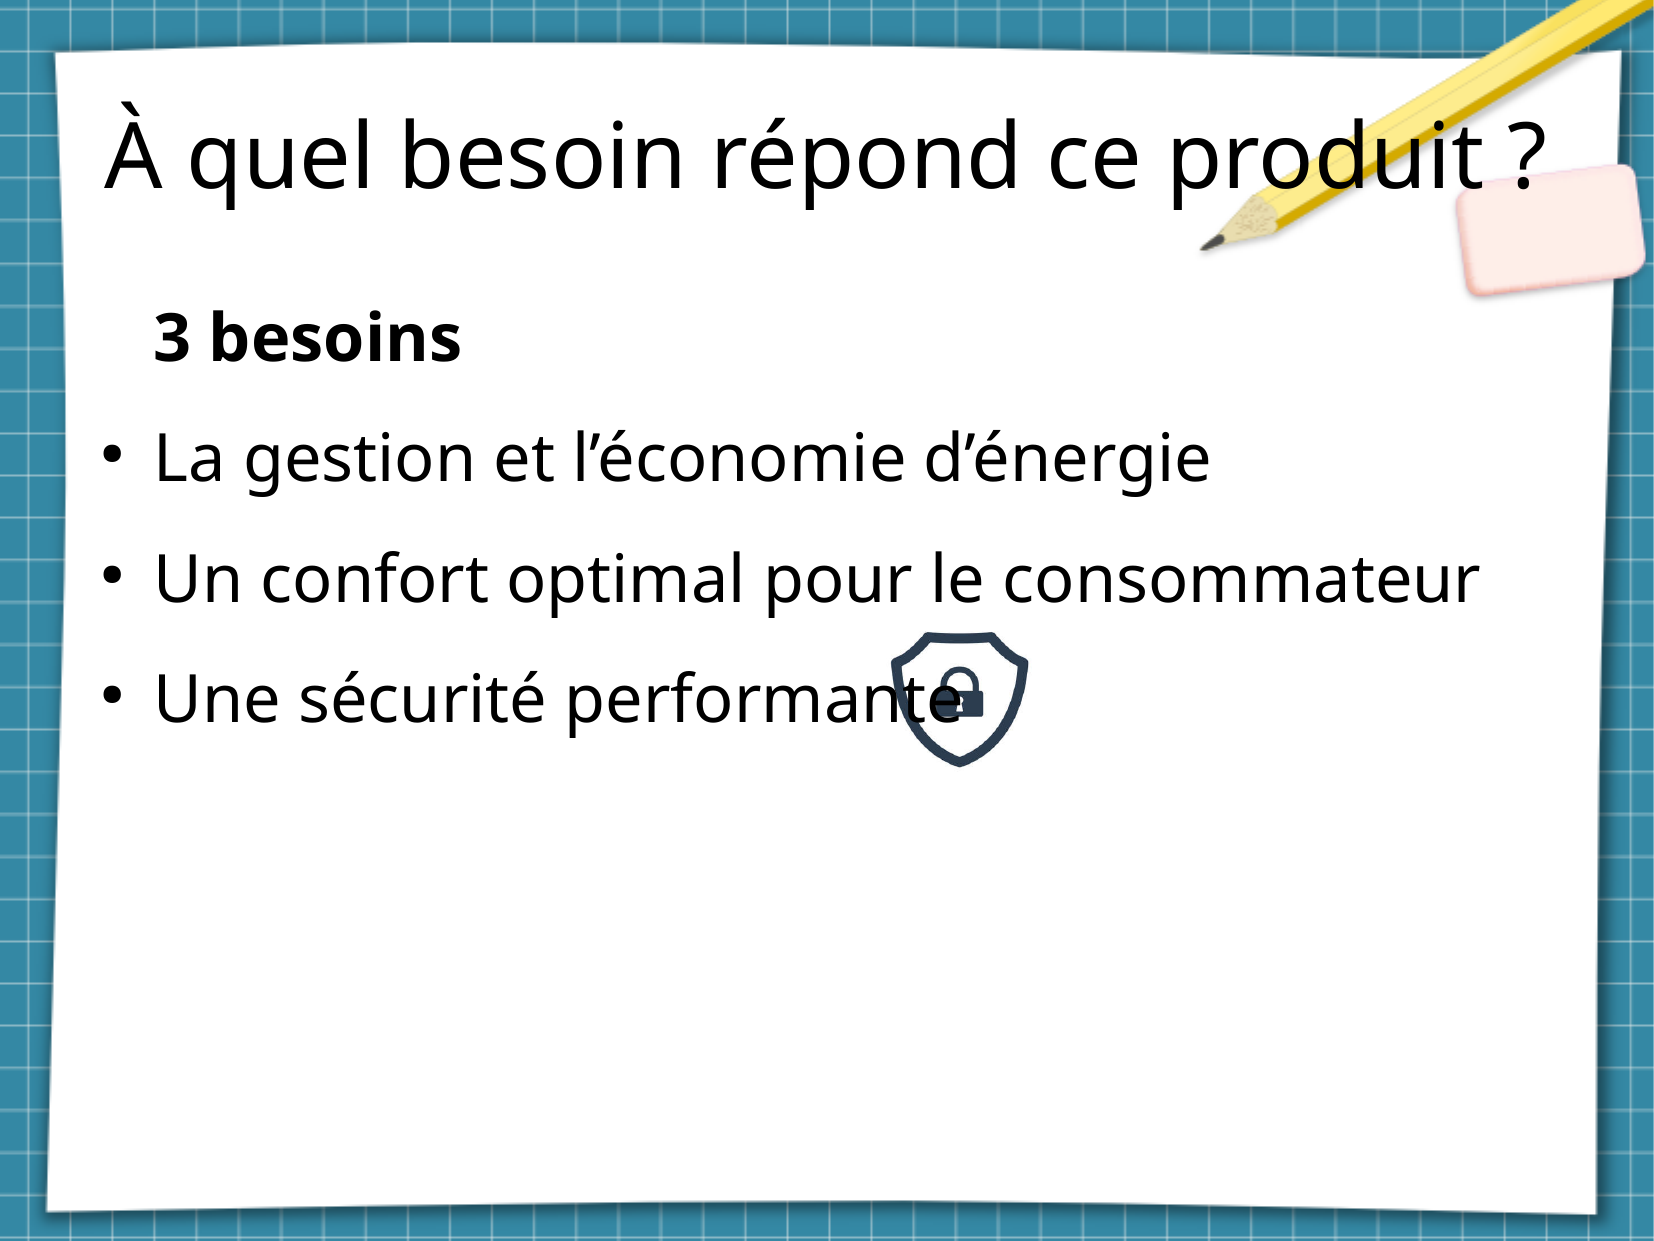

# À quel besoin répond ce produit ?
3 besoins
La gestion et l’économie d’énergie
Un confort optimal pour le consommateur
Une sécurité performante